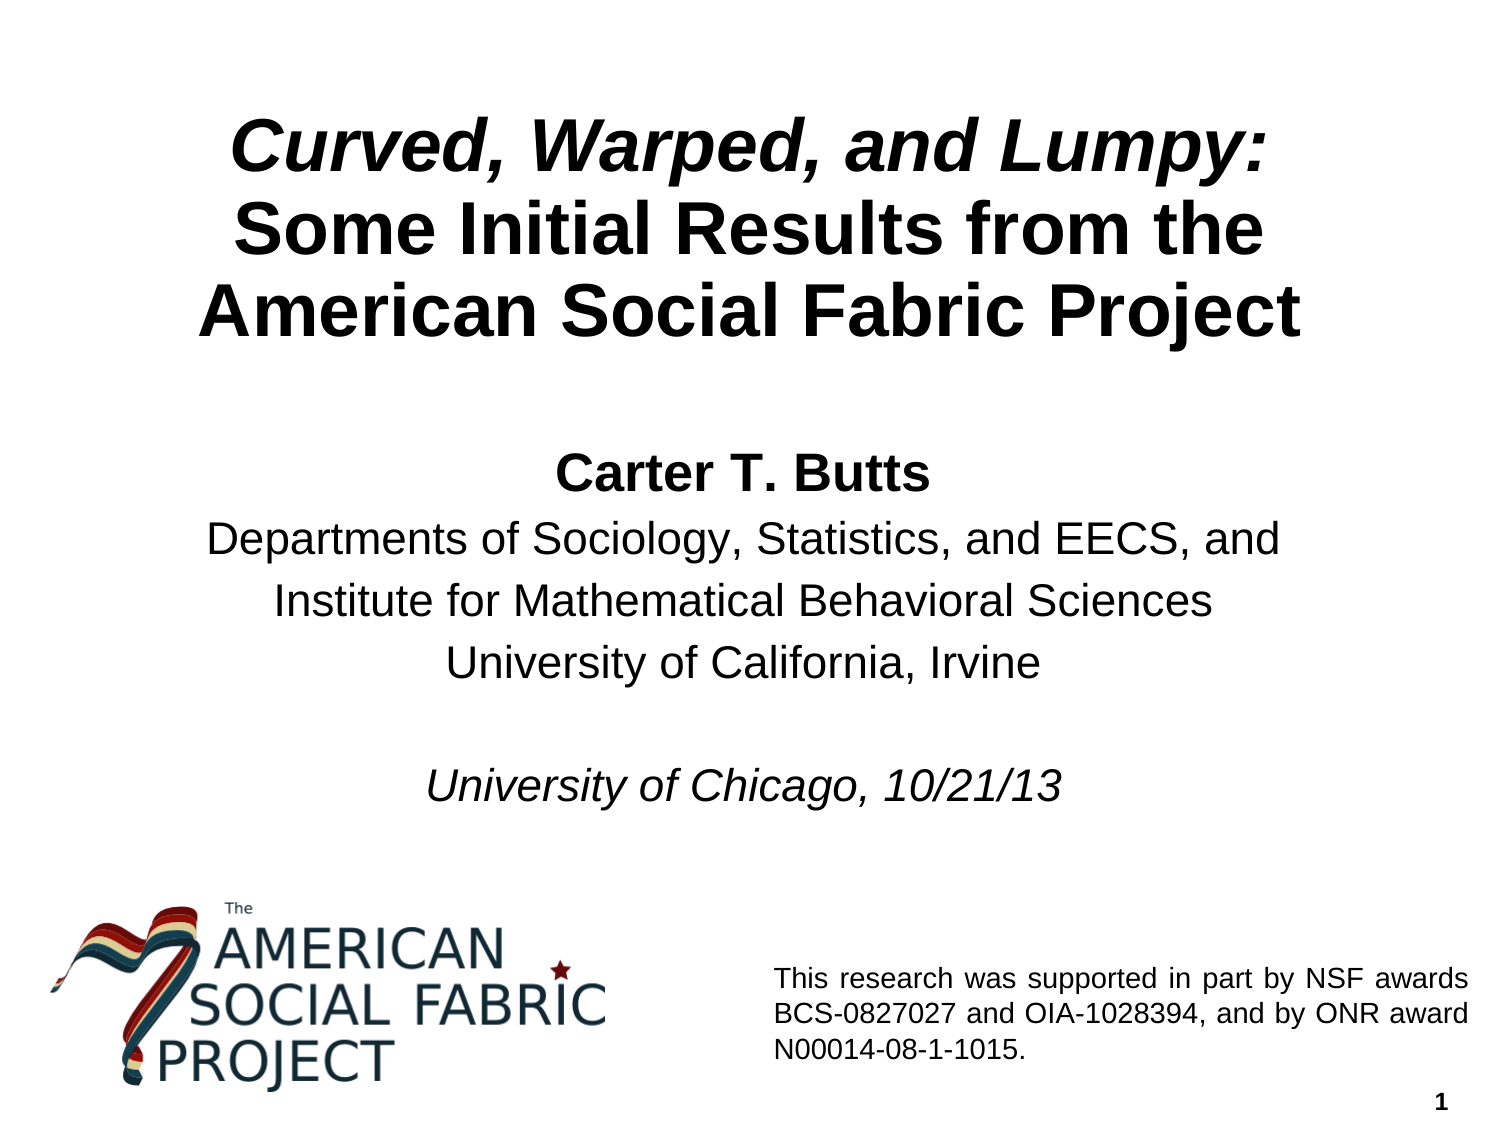

# Curved, Warped, and Lumpy: Some Initial Results from the American Social Fabric Project
Carter T. Butts
Departments of Sociology, Statistics, and EECS, and
Institute for Mathematical Behavioral Sciences
University of California, Irvine
University of Chicago, 10/21/13
This research was supported in part by NSF awards BCS-0827027 and OIA-1028394, and by ONR award N00014-08-1-1015.